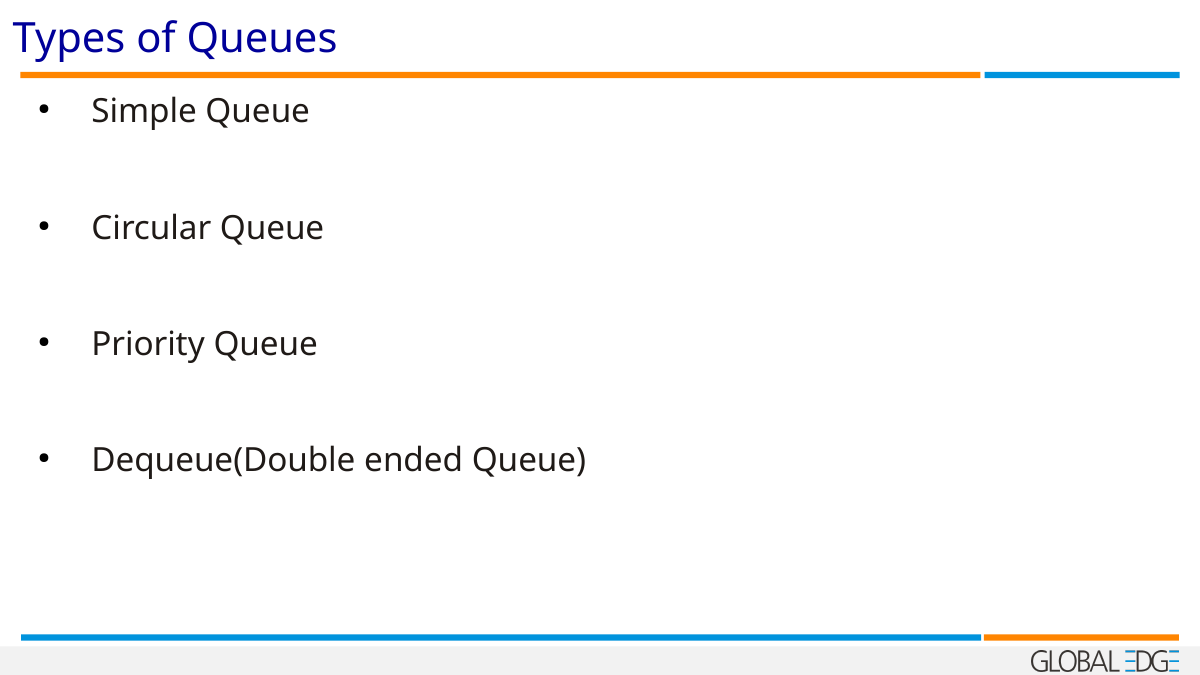

# Types of Queues
Simple Queue
Circular Queue
Priority Queue
Dequeue(Double ended Queue)